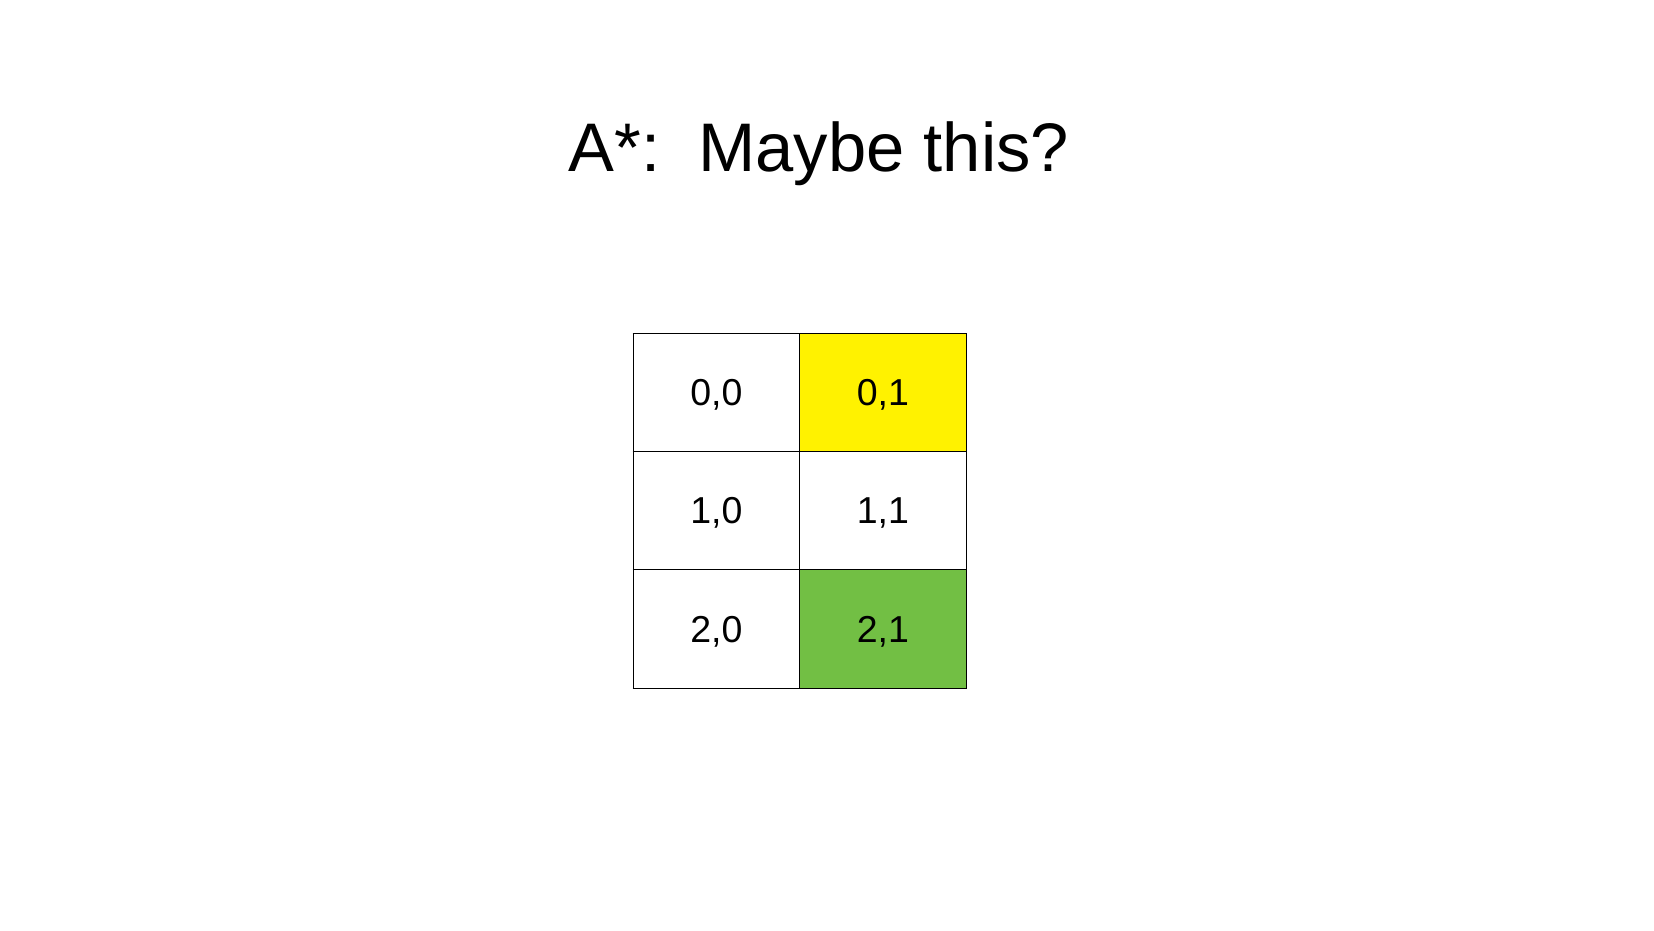

# A*: Maybe this?
| 0,0 | 0,1 |
| --- | --- |
| 1,0 | 1,1 |
| 2,0 | 2,1 |